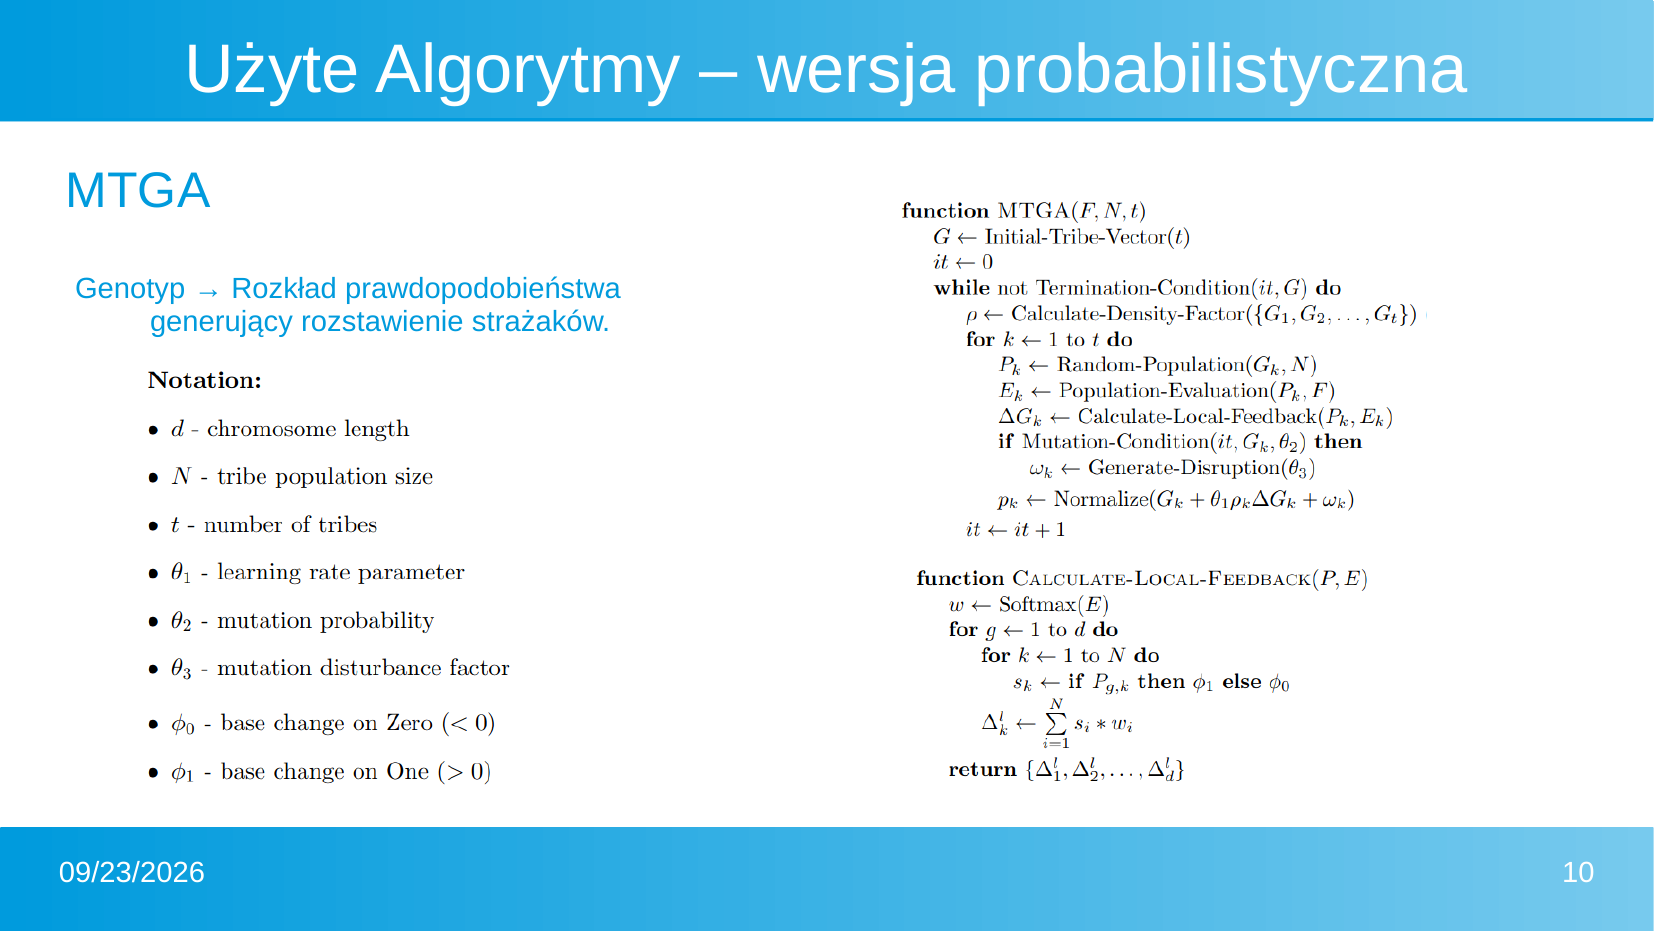

# Użyte Algorytmy – wersja probabilistyczna
MTGA
Genotyp → Rozkład prawdopodobieństwa
	generujący rozstawienie strażaków.
10